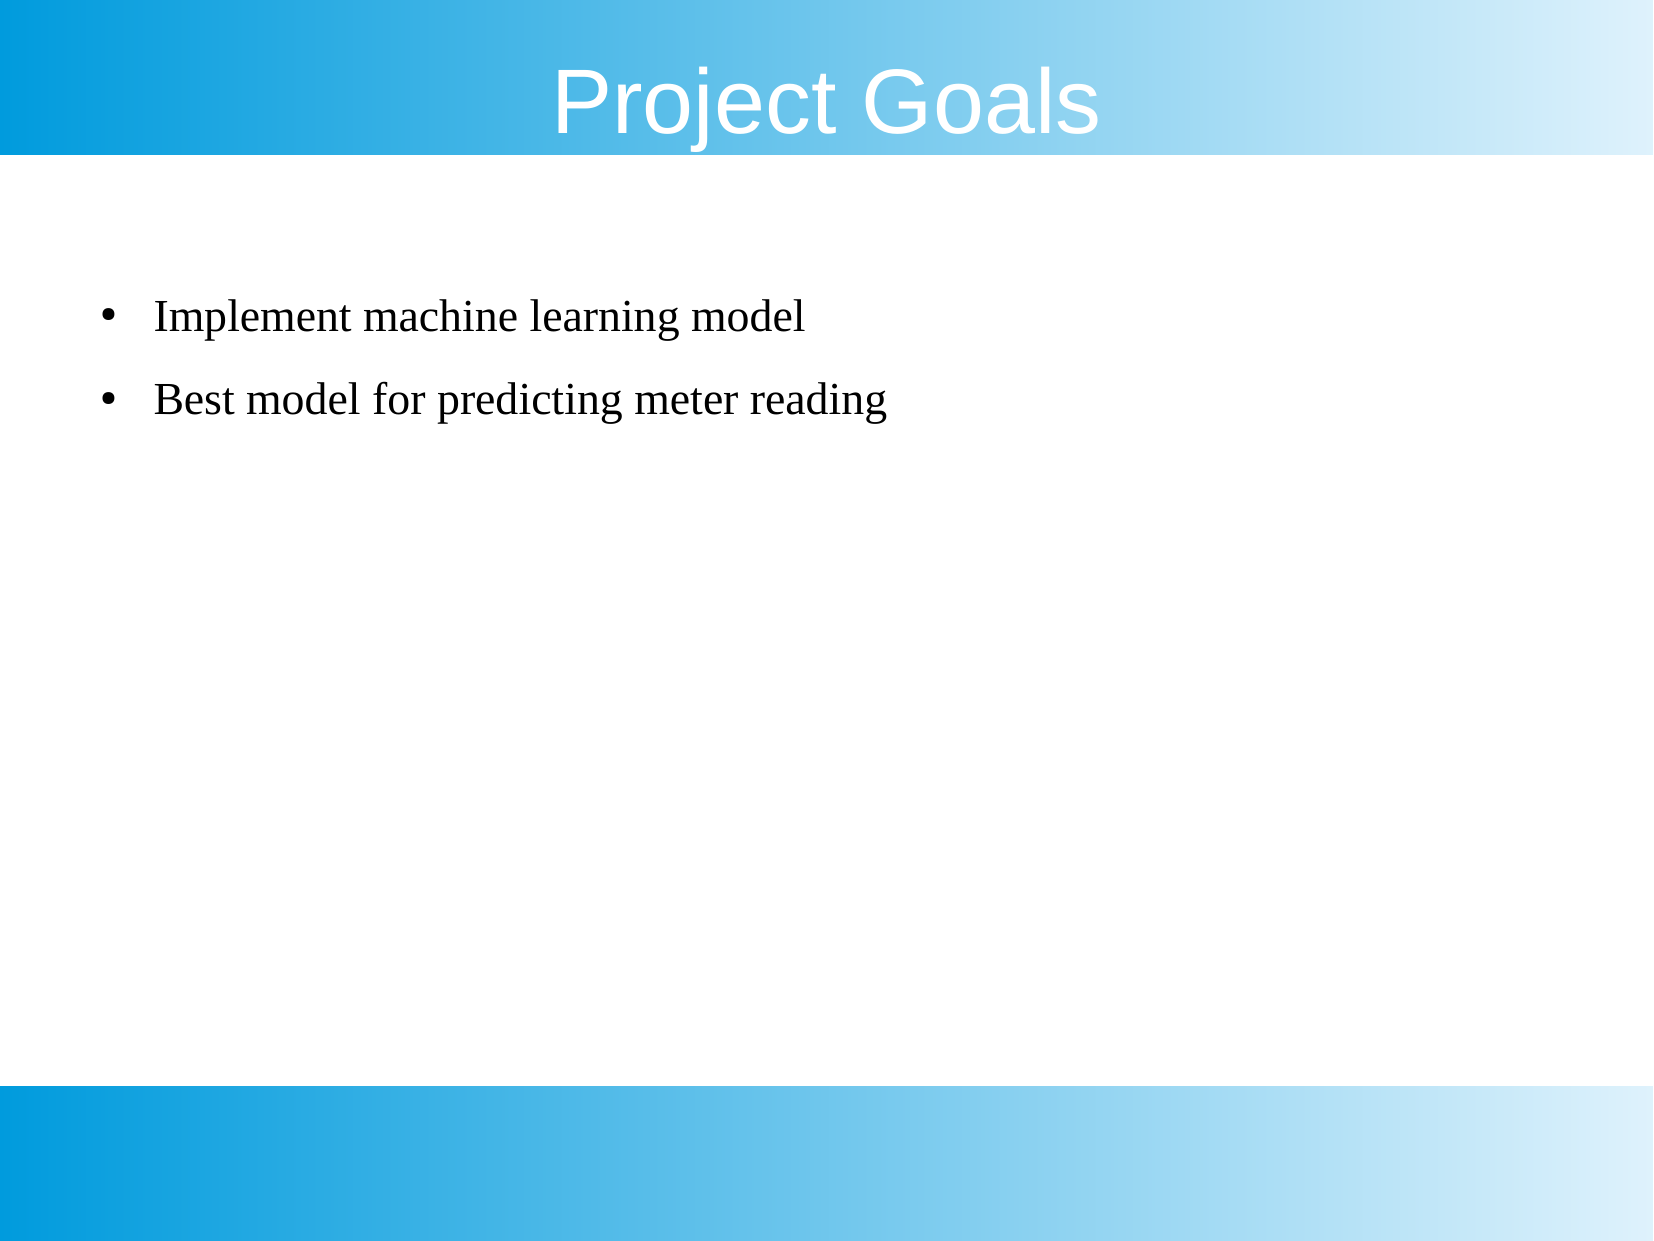

# Project Goals
Implement machine learning model
Best model for predicting meter reading